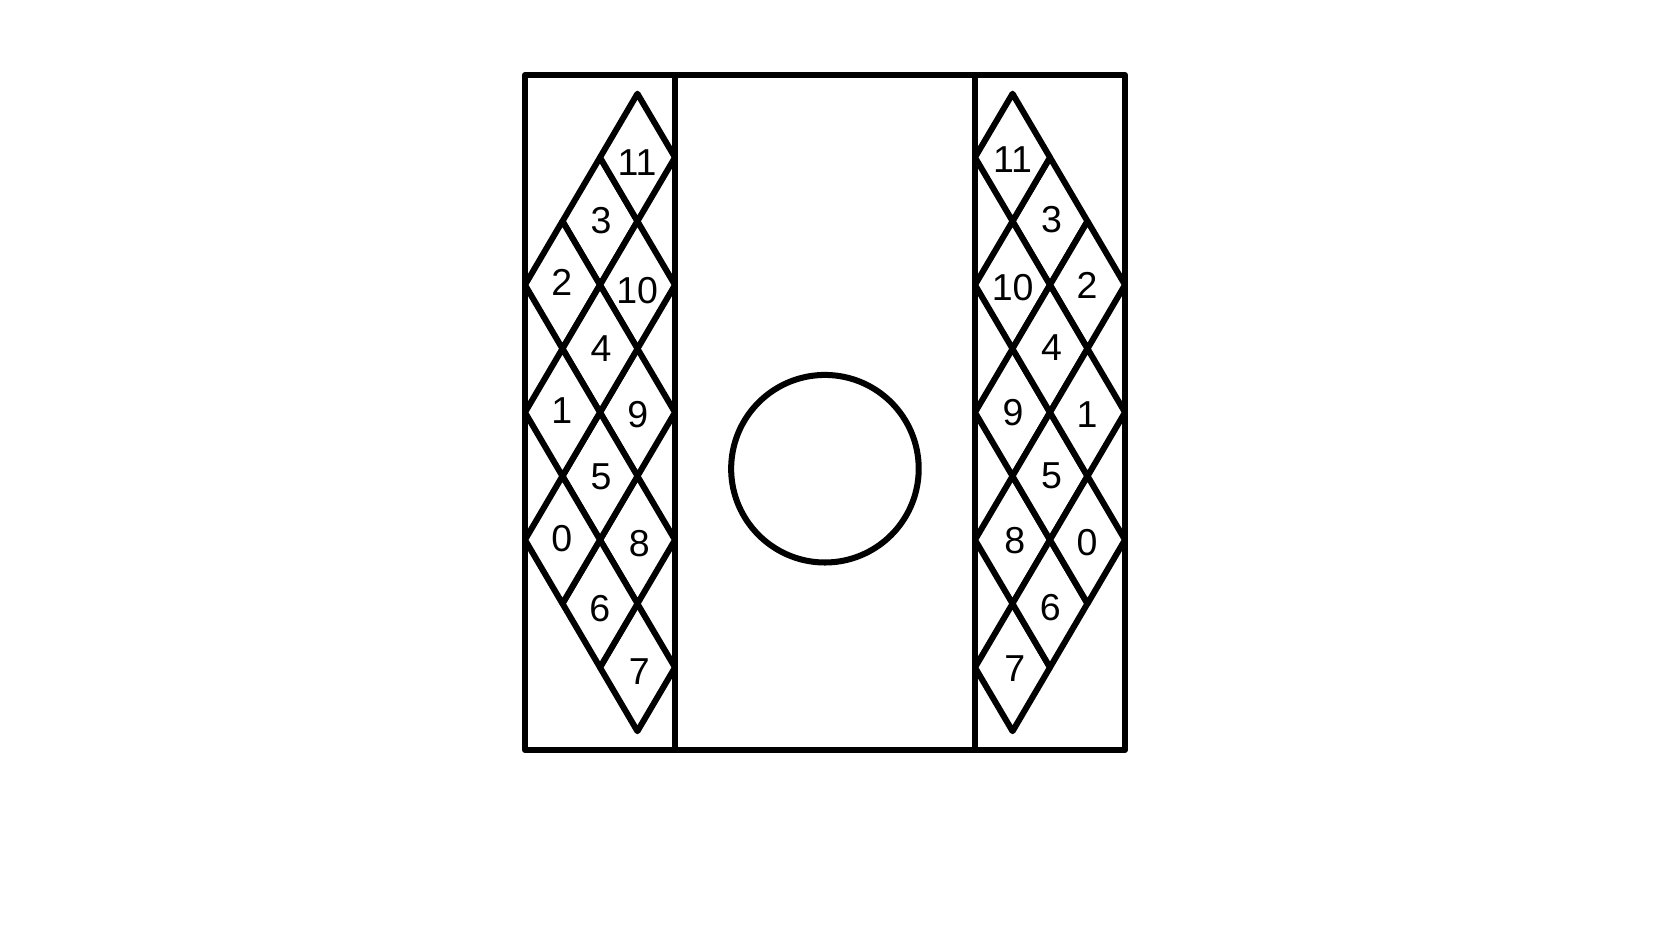

11
11
3
3
2
2
10
10
4
4
1
9
1
9
5
5
0
8
0
8
6
6
7
7